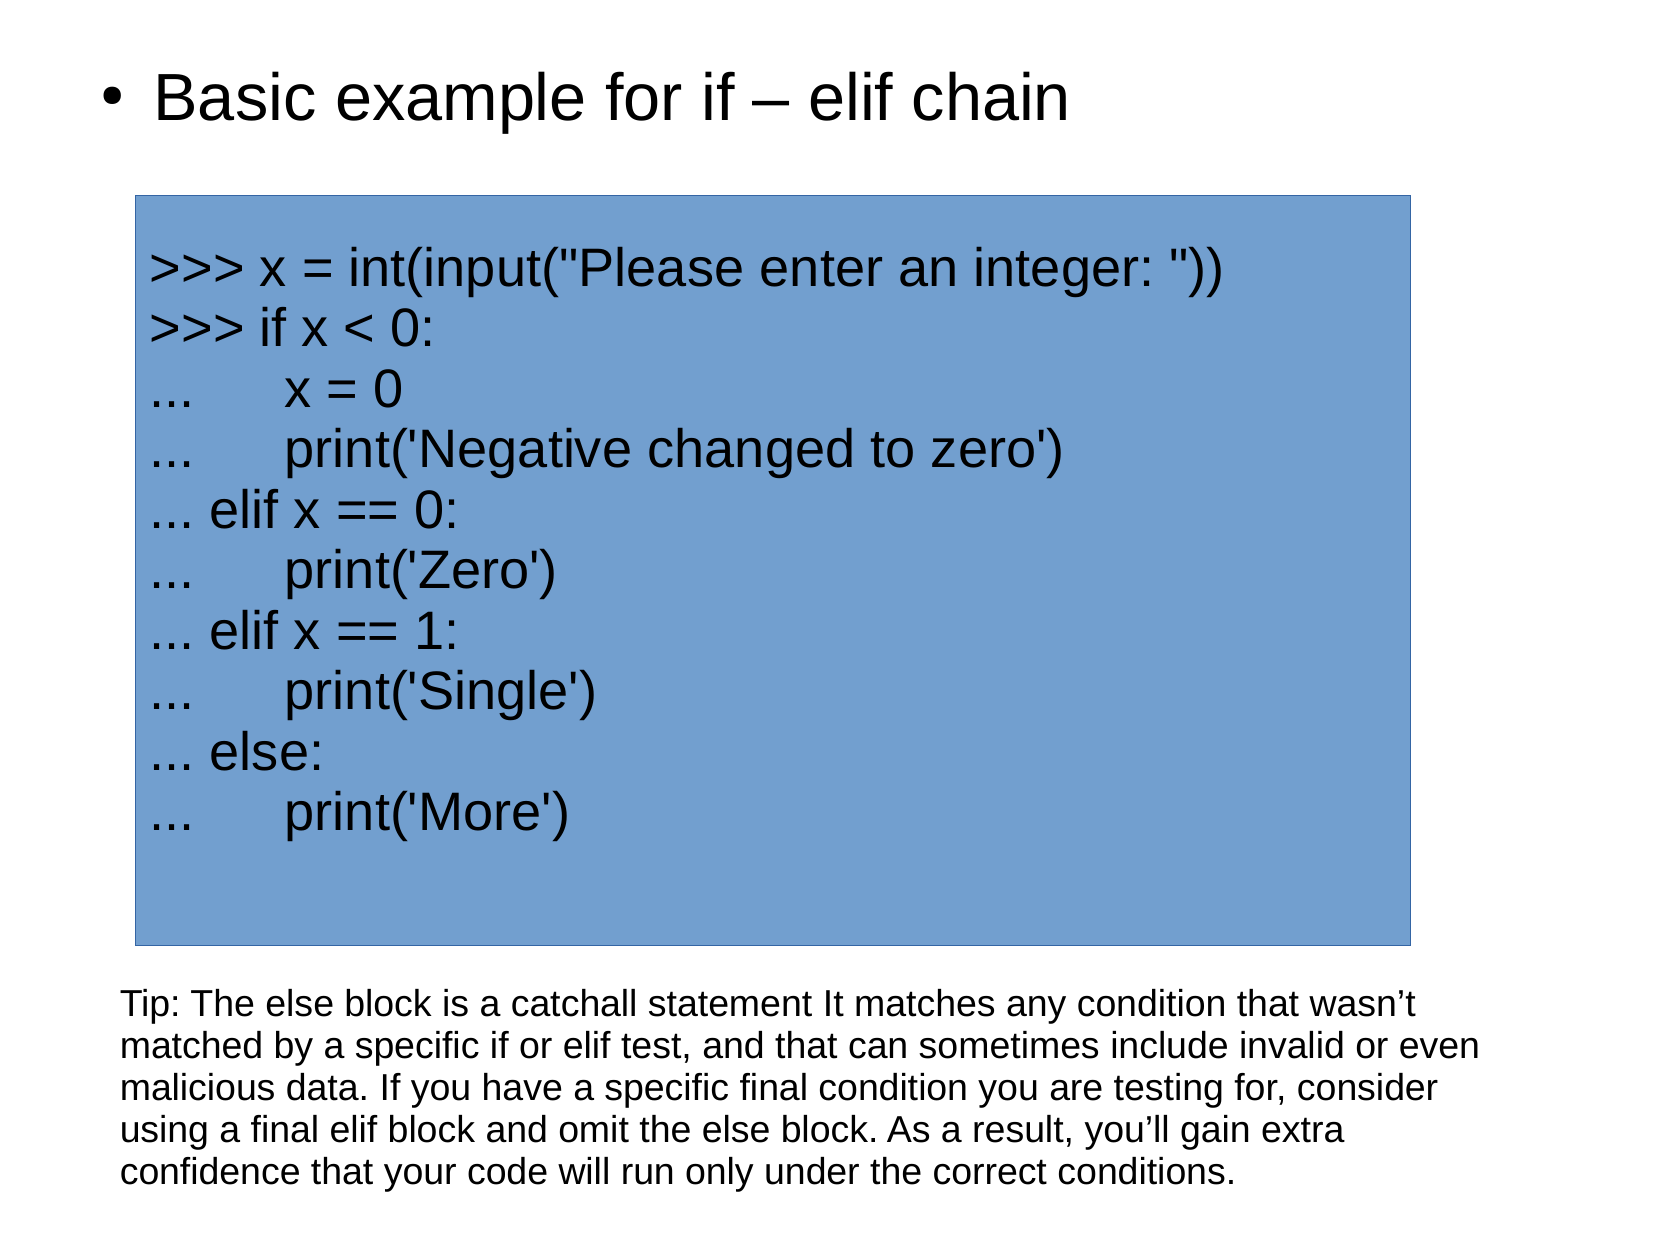

# Basic example for if – elif chain
>>> x = int(input("Please enter an integer: "))
>>> if x < 0:
... x = 0
... print('Negative changed to zero')
... elif x == 0:
... print('Zero')
... elif x == 1:
... print('Single')
... else:
... print('More')
Tip: The else block is a catchall statement It matches any condition that wasn’t matched by a specific if or elif test, and that can sometimes include invalid or even malicious data. If you have a specific final condition you are testing for, consider using a final elif block and omit the else block. As a result, you’ll gain extra confidence that your code will run only under the correct conditions.